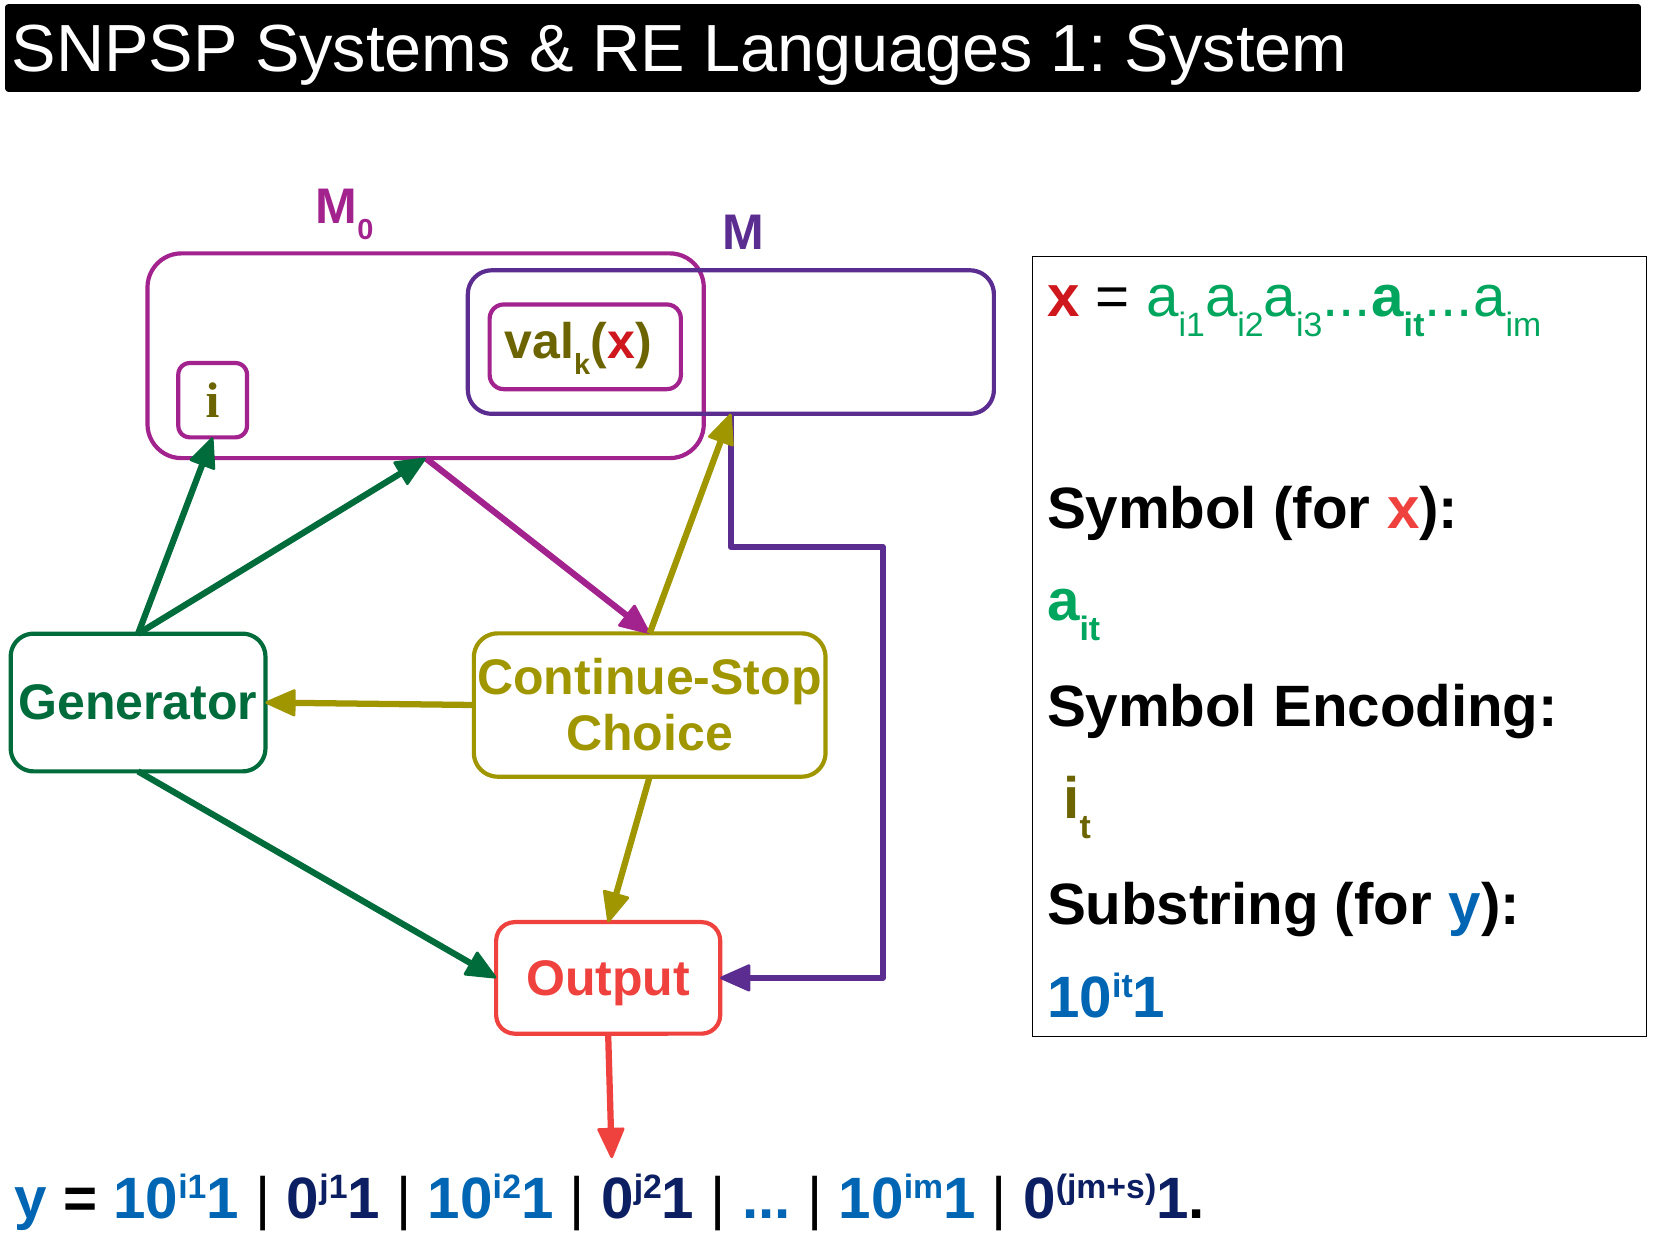

# SNPSP Systems & RE Languages 1: System
M0
M
x = ai1ai2ai3...ait...aim
Symbol (for x):
ait
Symbol Encoding:
 it
Substring (for y):
10it1
valk(x)
i
Continue-Stop
Choice
Generator
Output
y = 10i11 | 0j11 | 10i21 | 0j21 | ... | 10im1 | 0(jm+s)1.